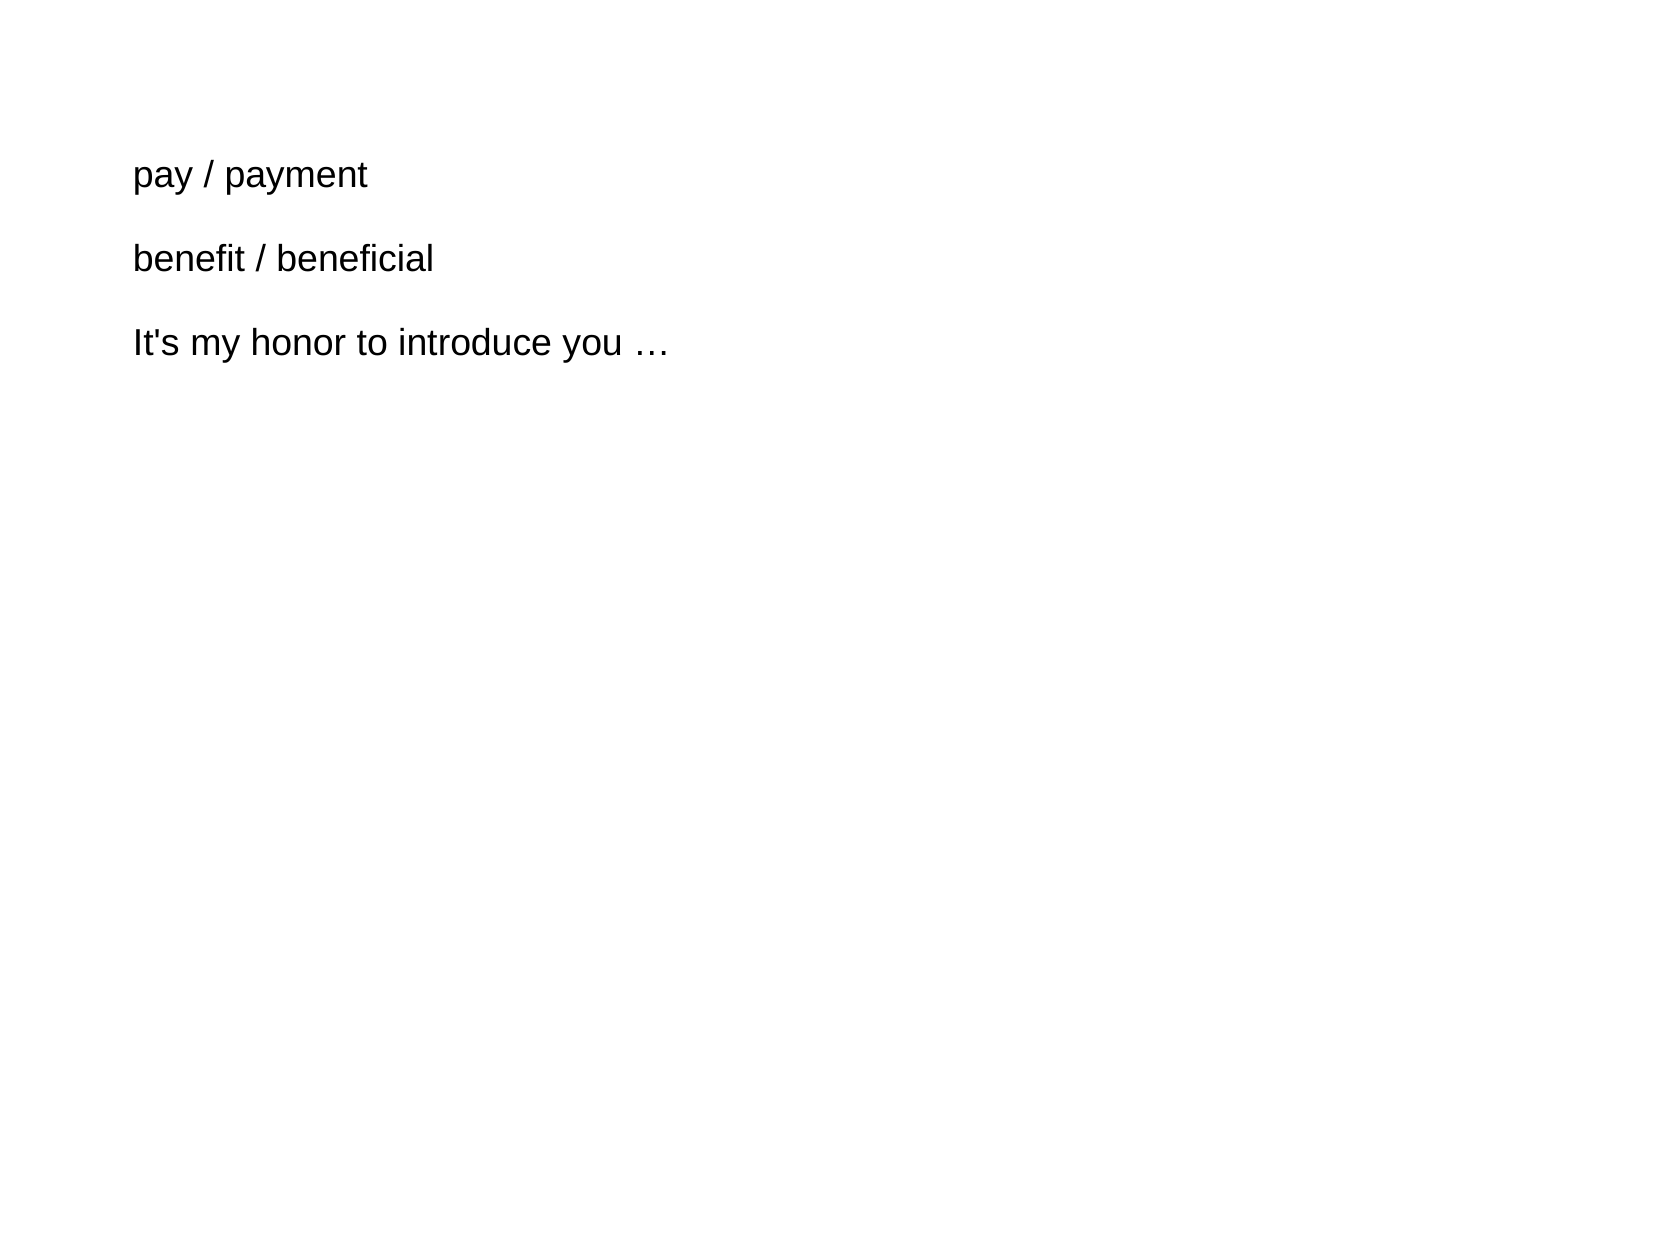

pay / payment
benefit / beneficial
It's my honor to introduce you …